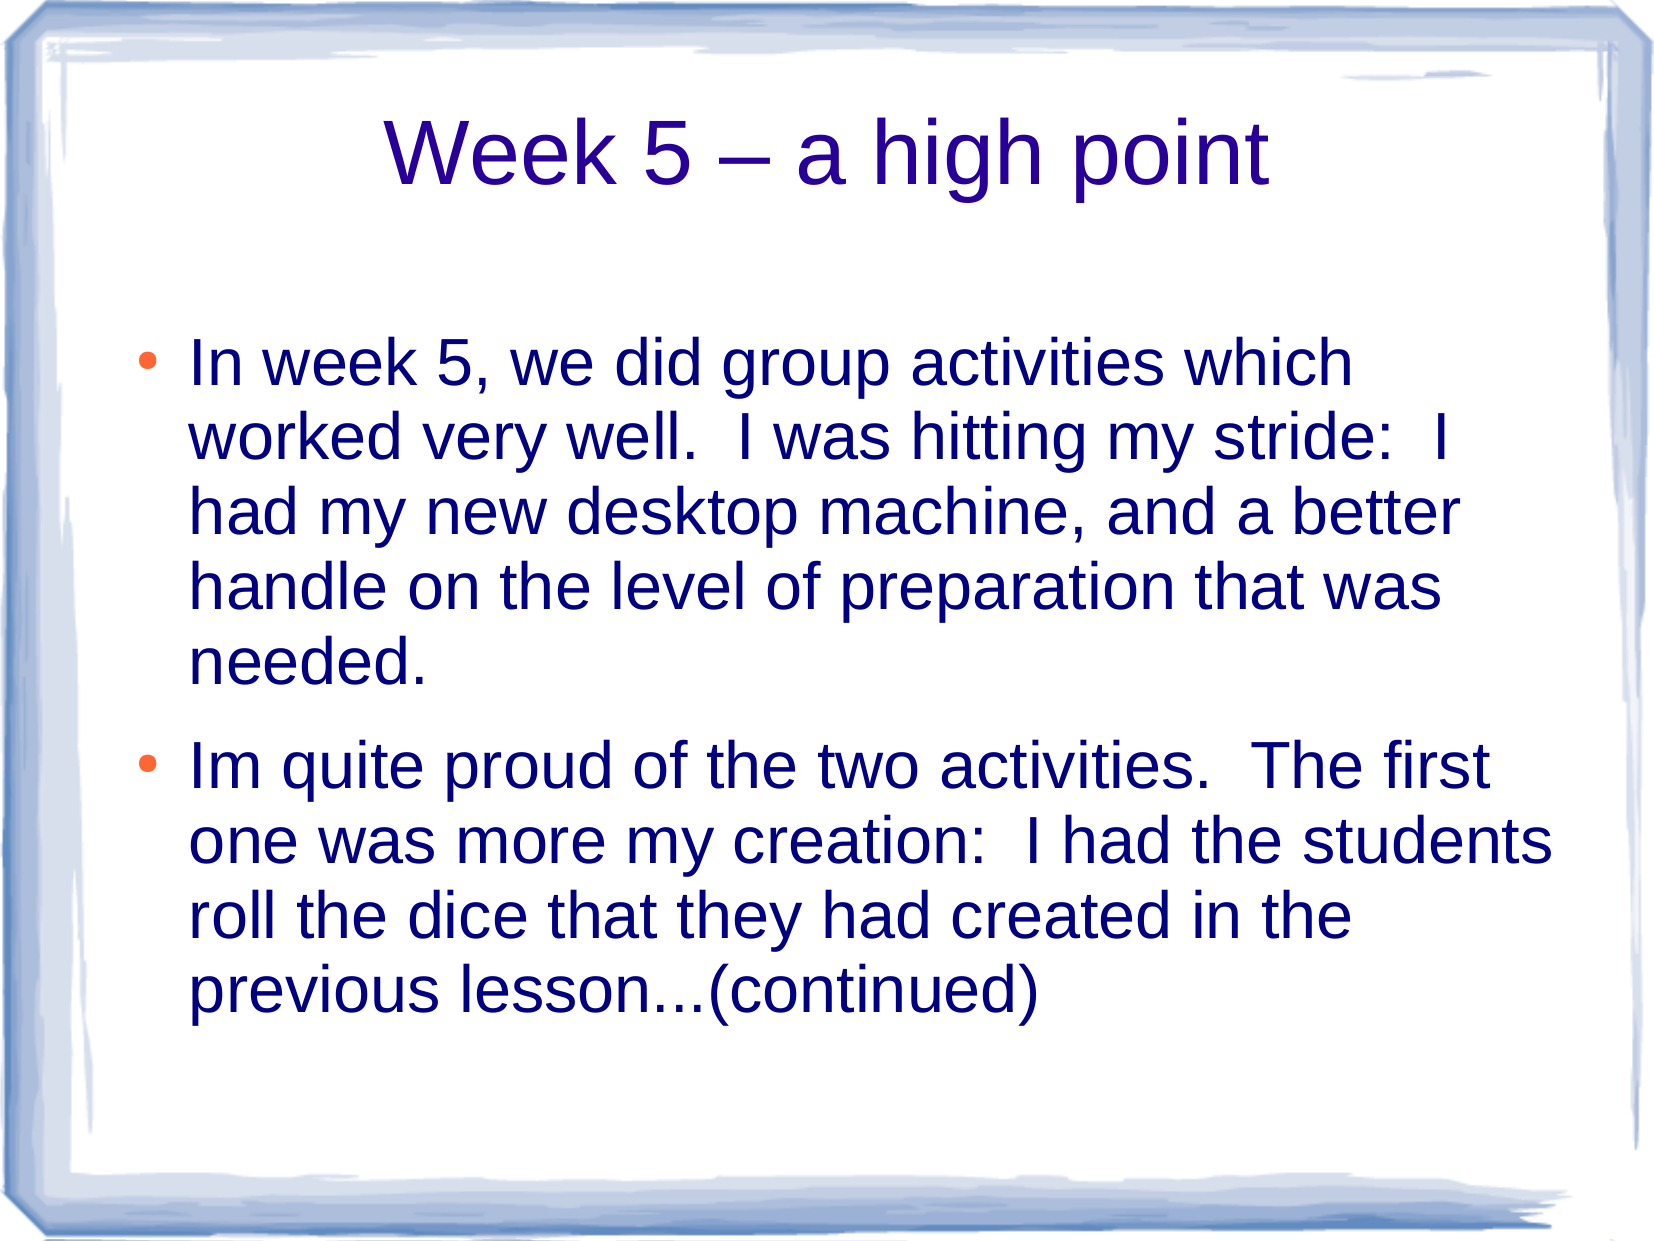

# Week 5 – a high point
In week 5, we did group activities which worked very well. I was hitting my stride: I had my new desktop machine, and a better handle on the level of preparation that was needed.
Im quite proud of the two activities. The first one was more my creation: I had the students roll the dice that they had created in the previous lesson...(continued)